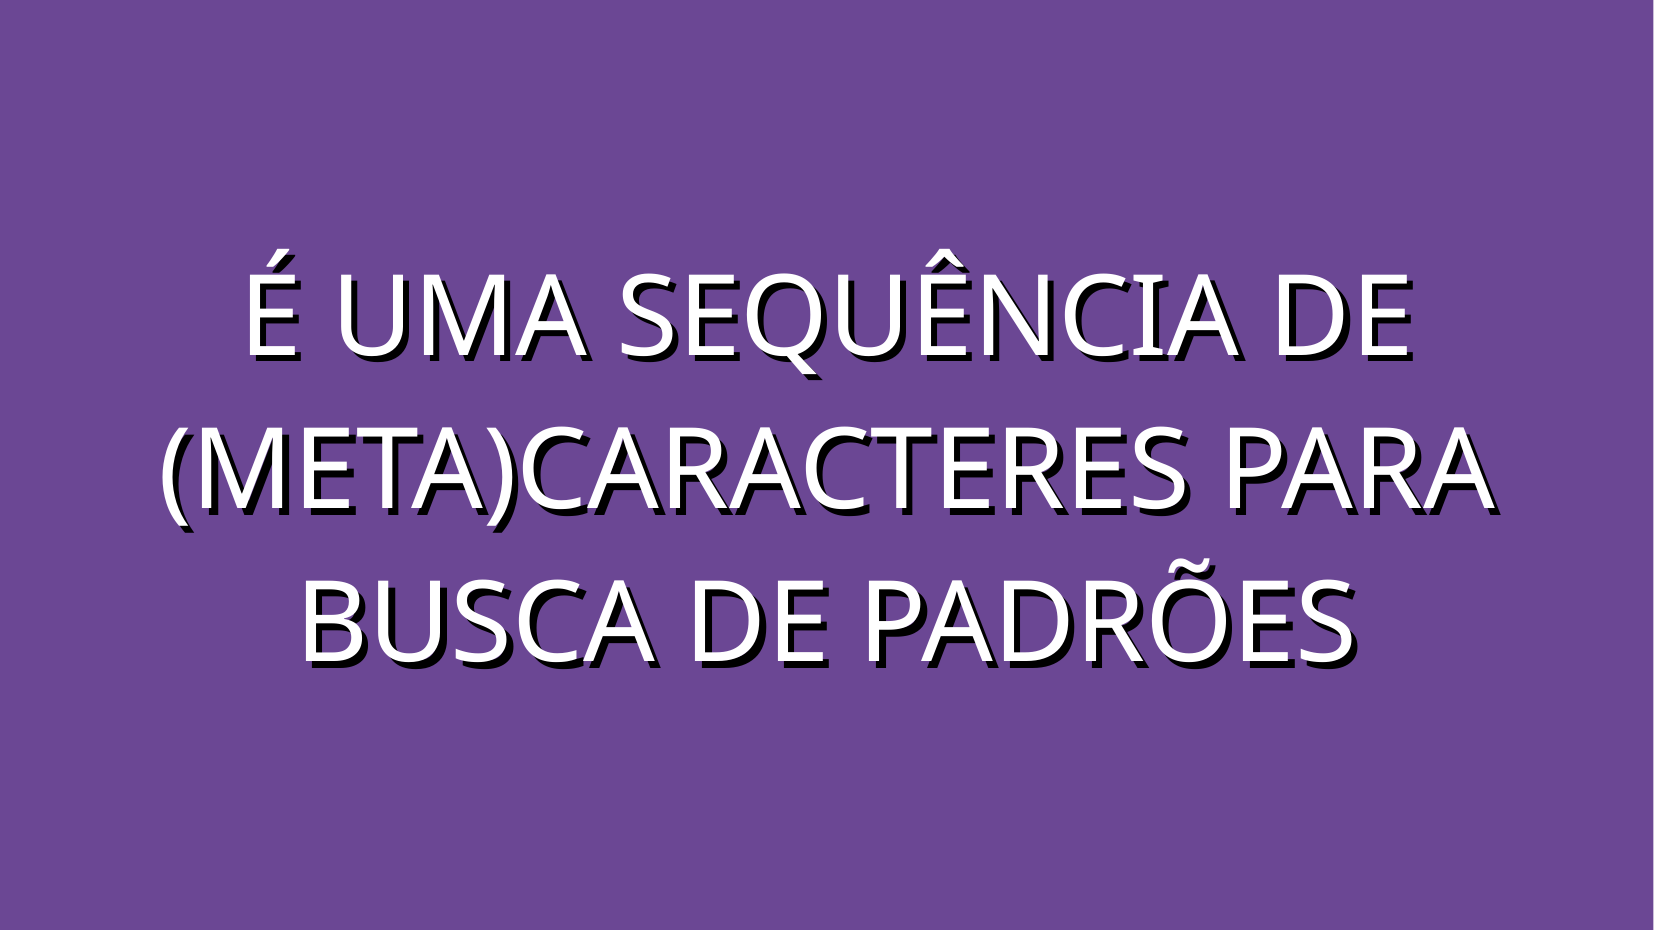

# É UMA SEQUÊNCIA DE (META)CARACTERES PARA BUSCA DE PADRÕES